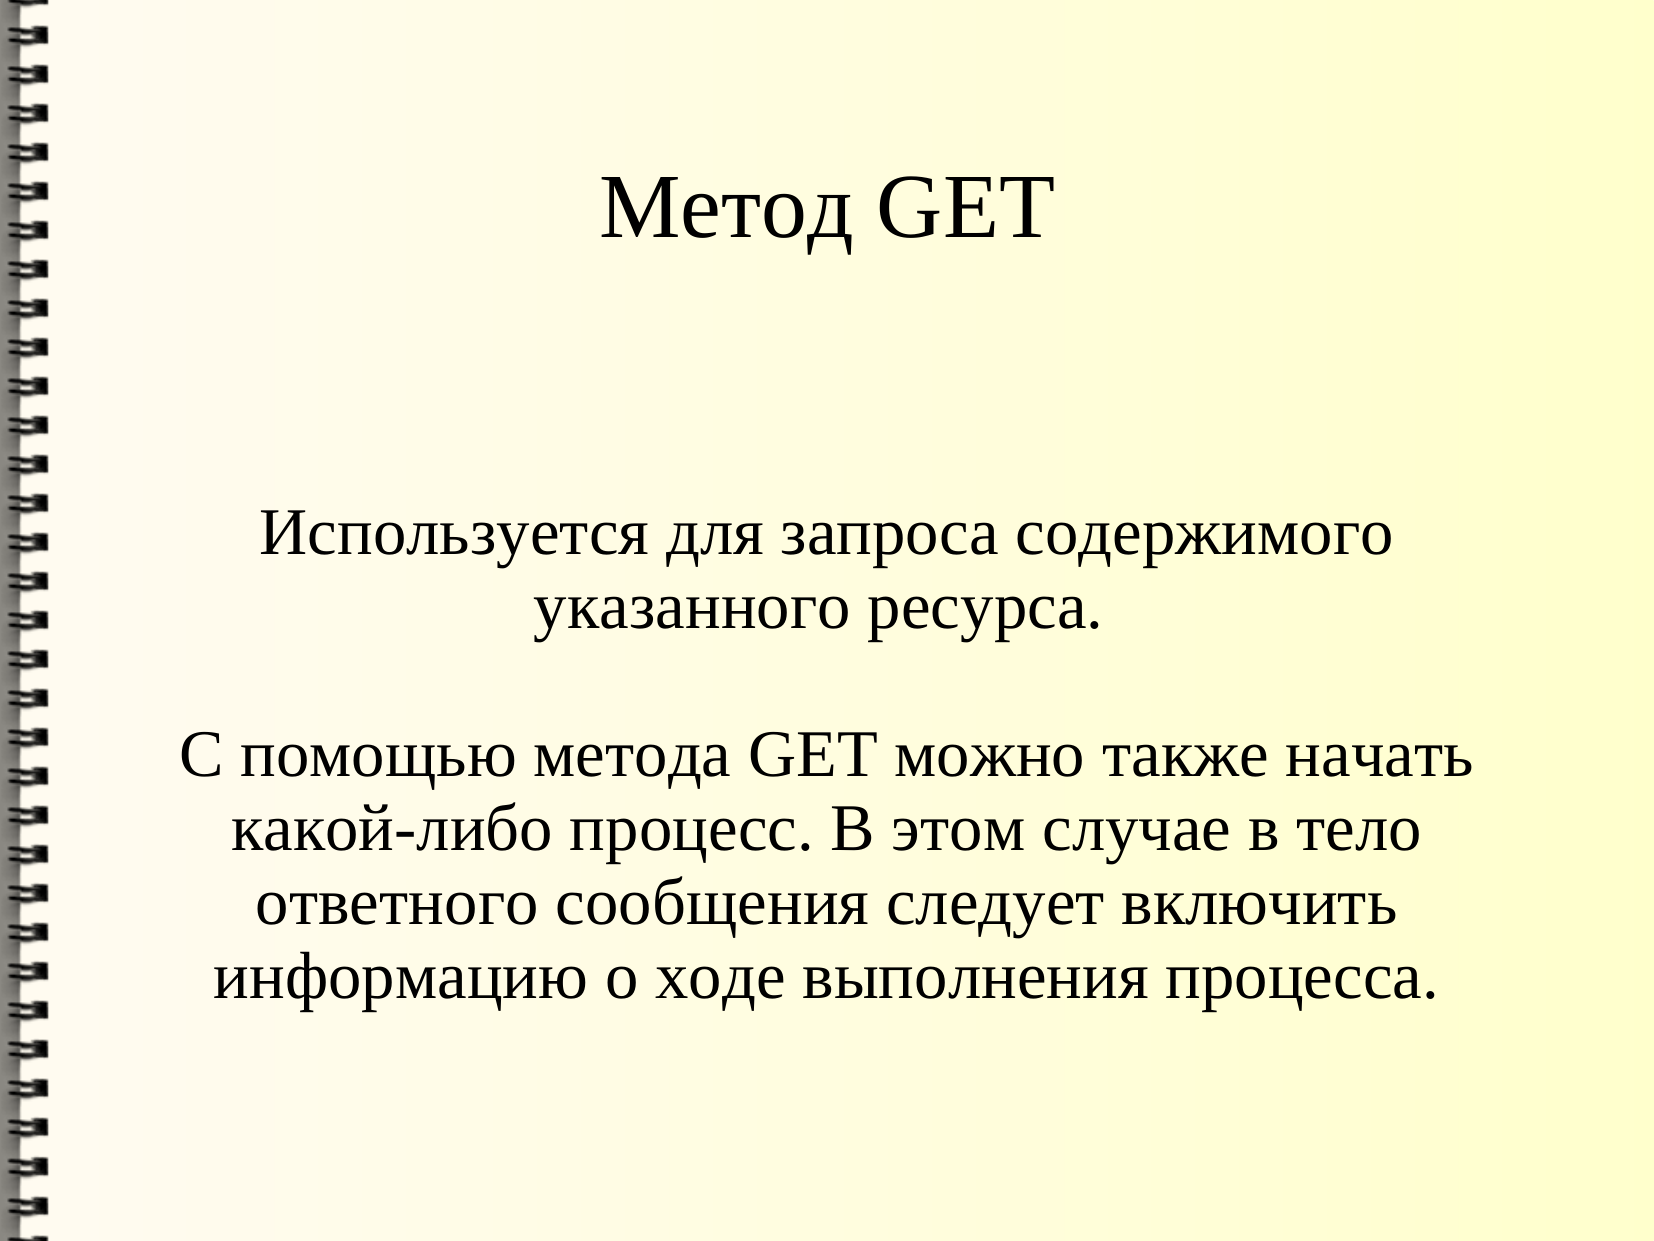

# Метод GET
Используется для запроса содержимого указанного ресурса.
С помощью метода GET можно также начать какой-либо процесс. В этом случае в тело ответного сообщения следует включить информацию о ходе выполнения процесса.